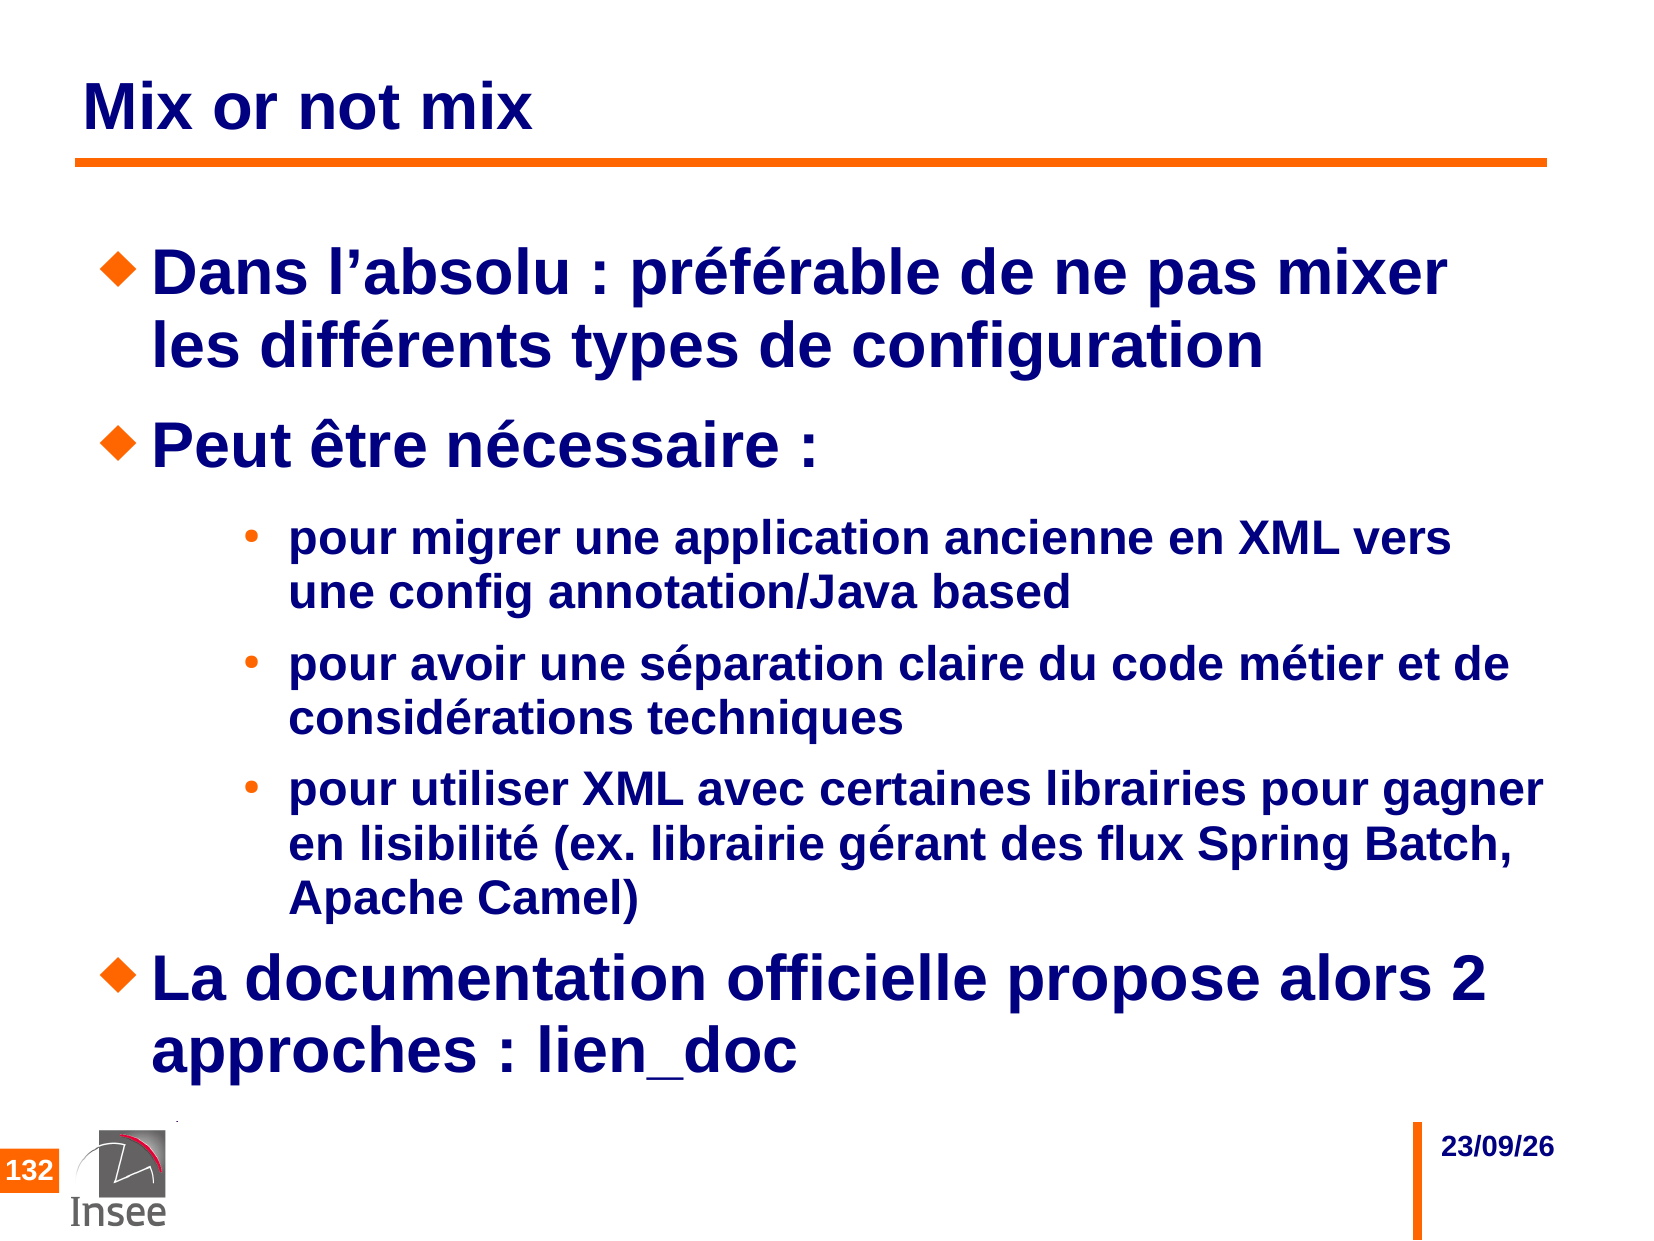

# Mix or not mix
Dans l’absolu : préférable de ne pas mixer les différents types de configuration
Peut être nécessaire :
pour migrer une application ancienne en XML vers une config annotation/Java based
pour avoir une séparation claire du code métier et de considérations techniques
pour utiliser XML avec certaines librairies pour gagner en lisibilité (ex. librairie gérant des flux Spring Batch, Apache Camel)
La documentation officielle propose alors 2 approches : lien_doc
132